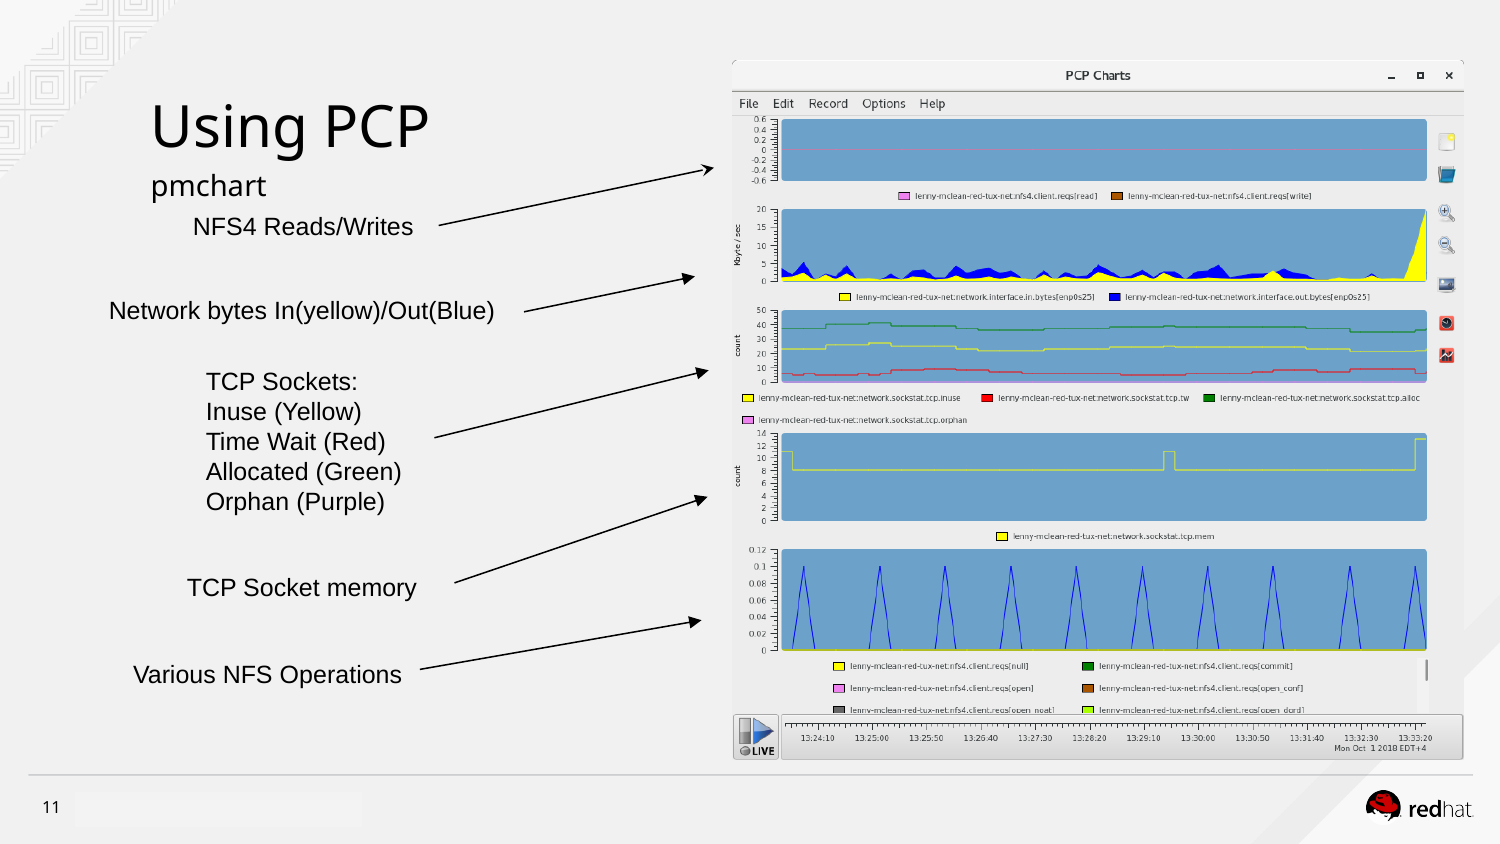

# Using PCP
pmchart
NFS4 Reads/Writes
Network bytes In(yellow)/Out(Blue)
TCP Sockets:
Inuse (Yellow)
Time Wait (Red)
Allocated (Green)
Orphan (Purple)
TCP Socket memory
Various NFS Operations